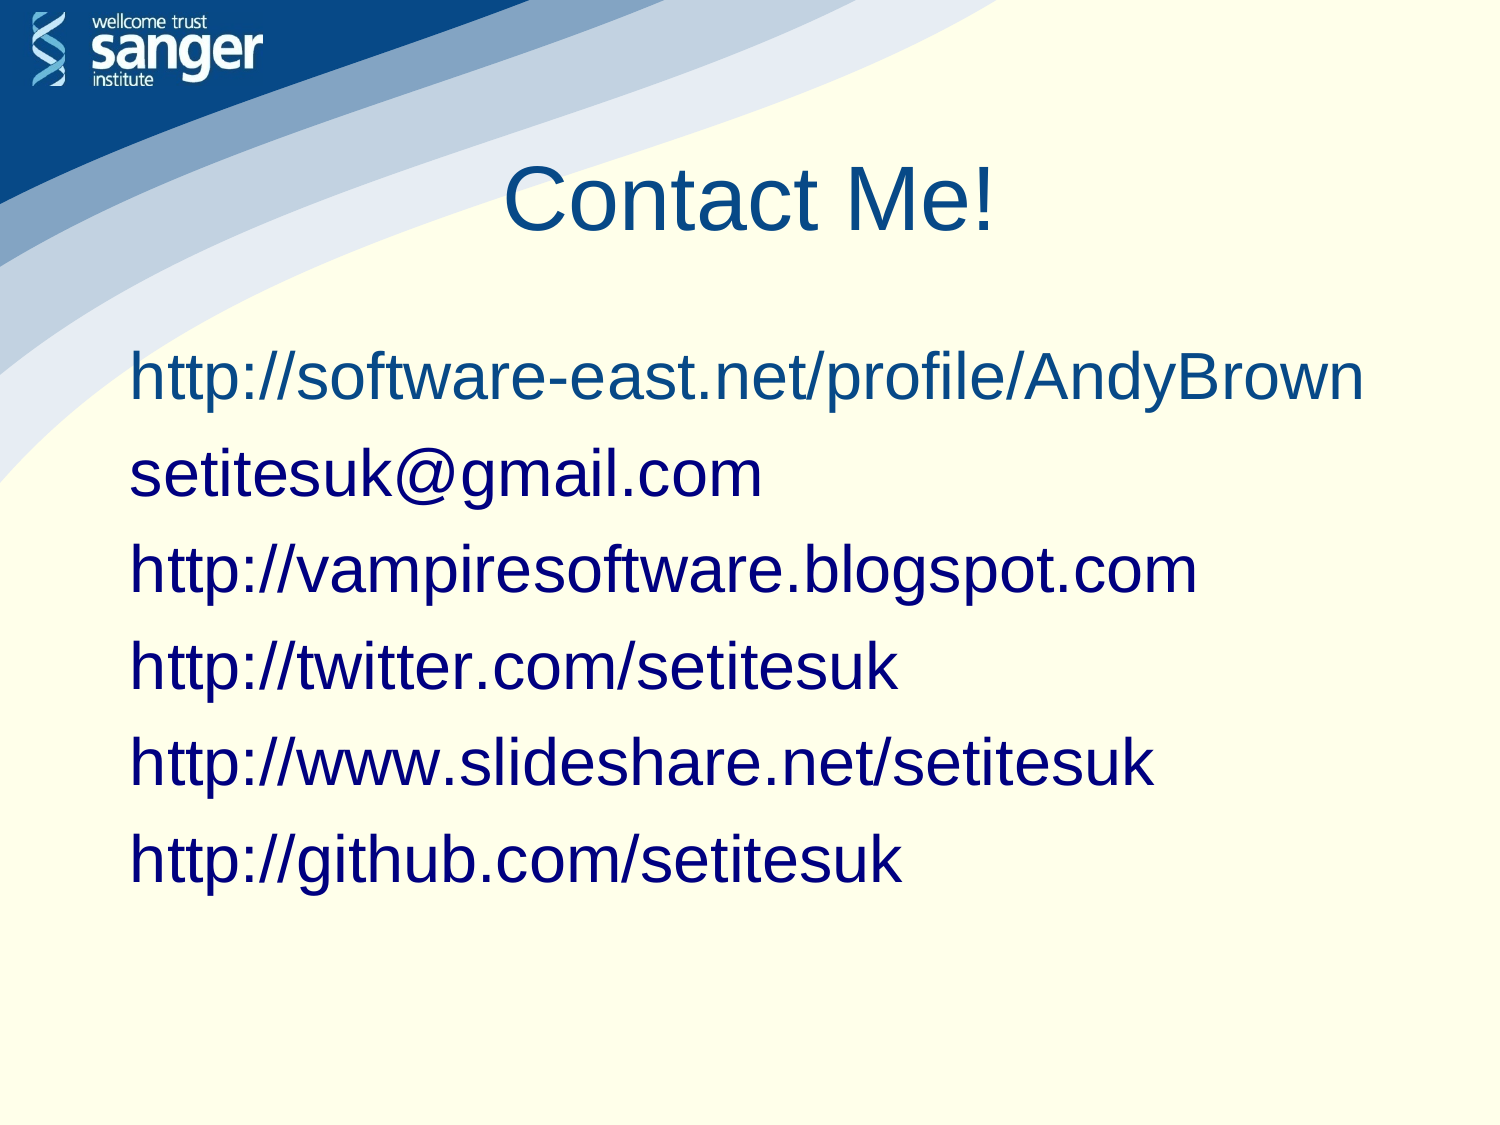

# Contact Me!
http://software-east.net/profile/AndyBrown
setitesuk@gmail.com
http://vampiresoftware.blogspot.com
http://twitter.com/setitesuk
http://www.slideshare.net/setitesuk
http://github.com/setitesuk